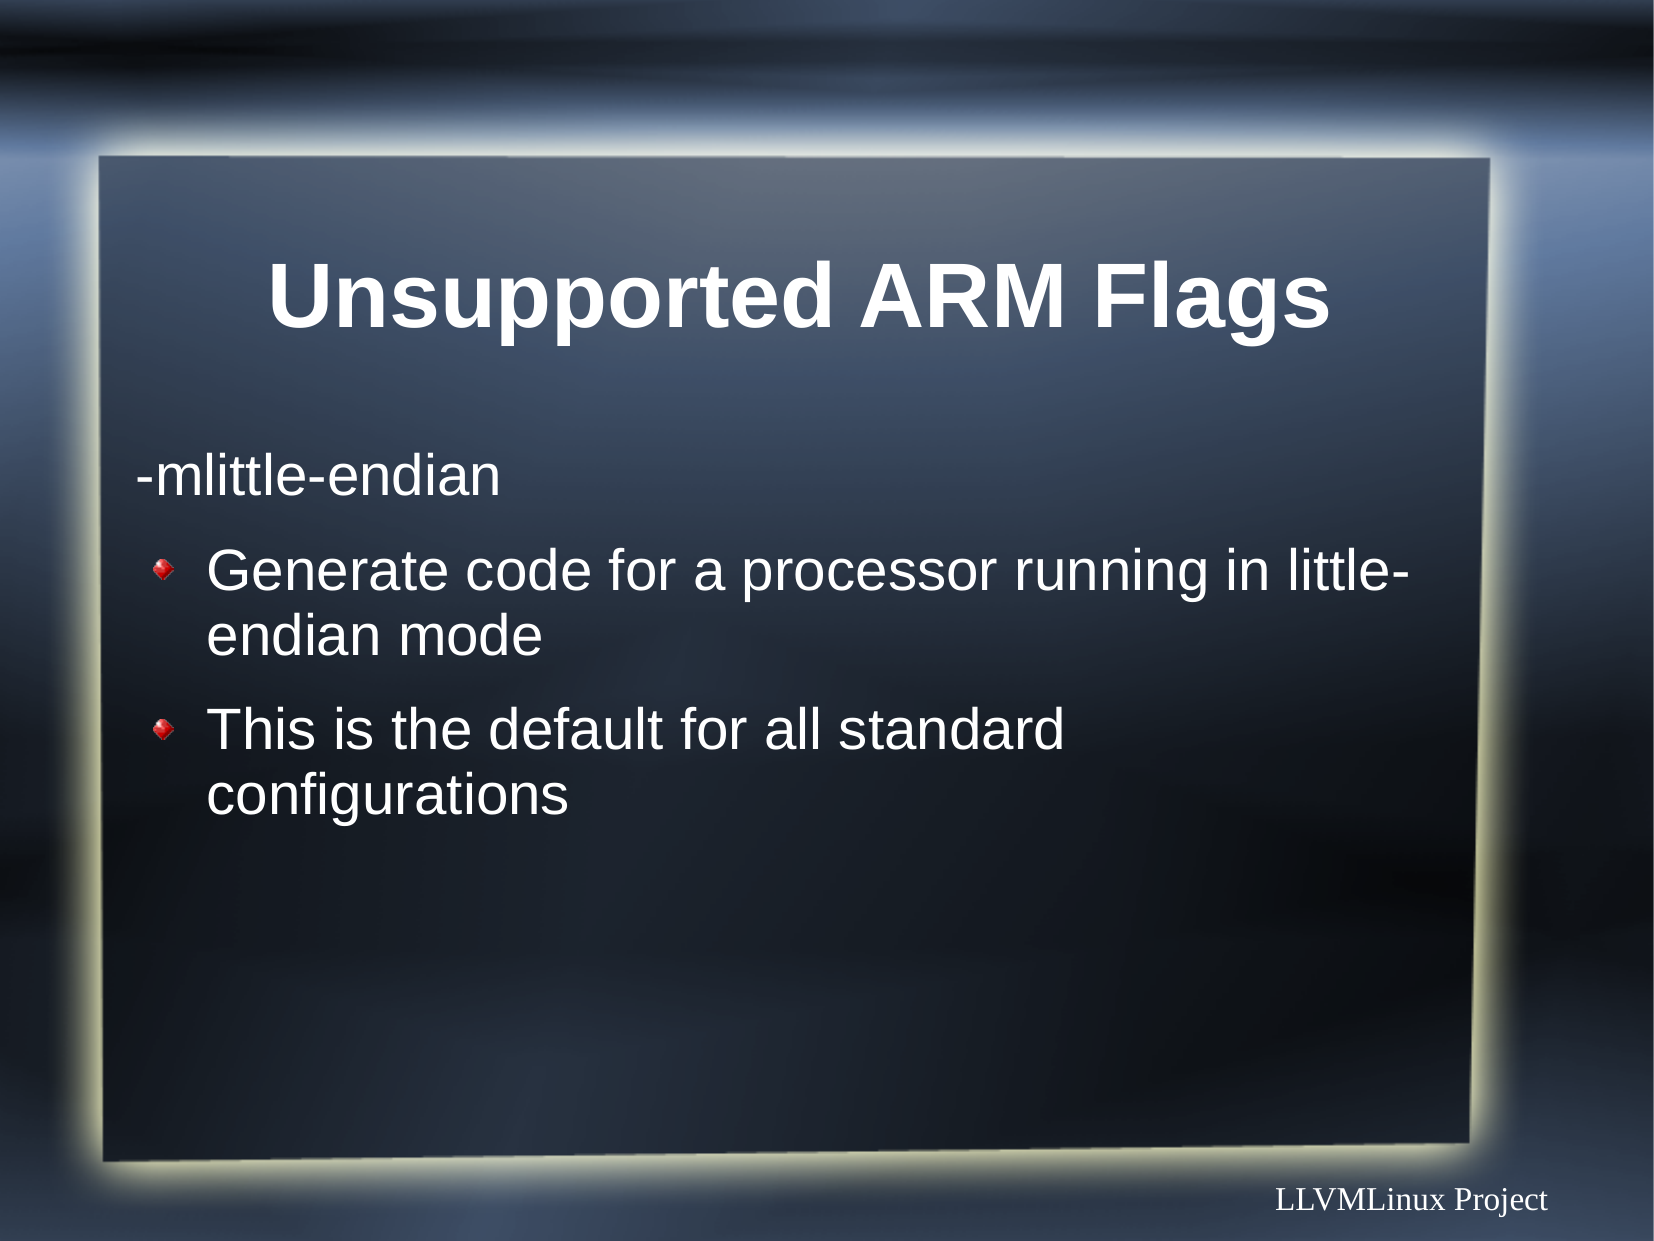

# Unsupported ARM Flags
-mlittle-endian
Generate code for a processor running in little-endian mode
This is the default for all standard configurations